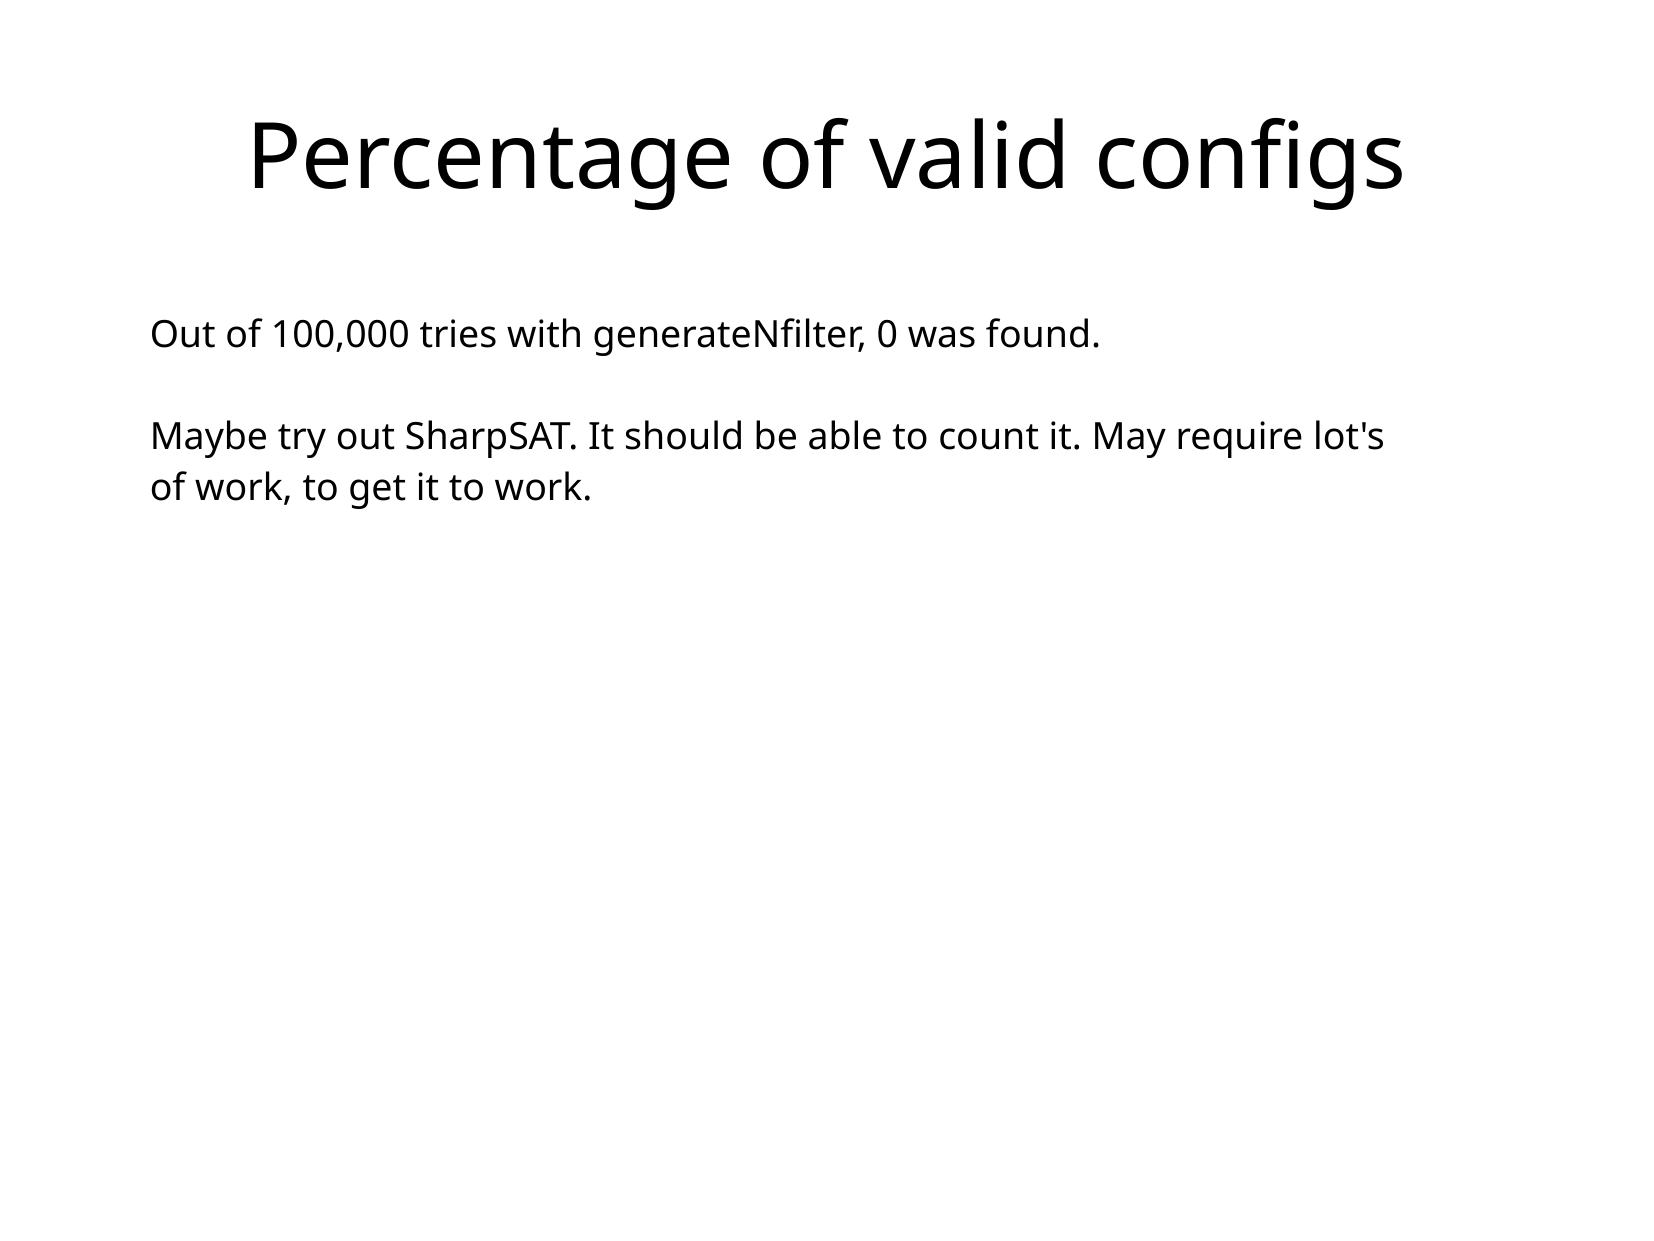

# Percentage of valid configs
Out of 100,000 tries with generateNfilter, 0 was found.
Maybe try out SharpSAT. It should be able to count it. May require lot's
of work, to get it to work.